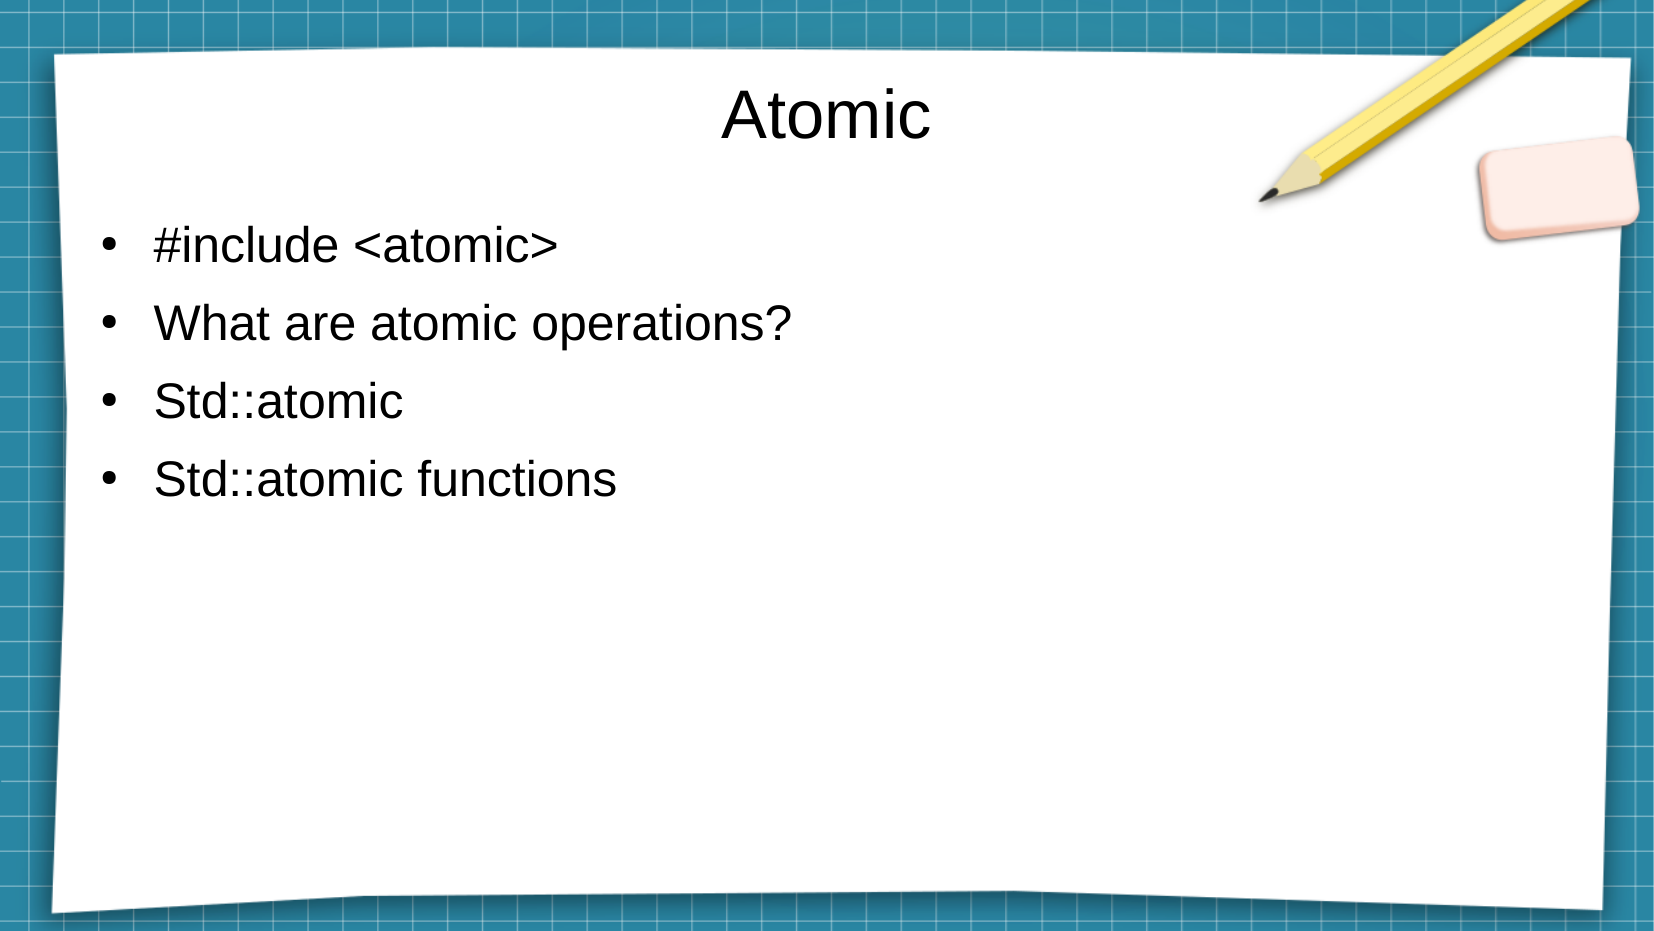

# Atomic
#include <atomic>
What are atomic operations?
Std::atomic
Std::atomic functions